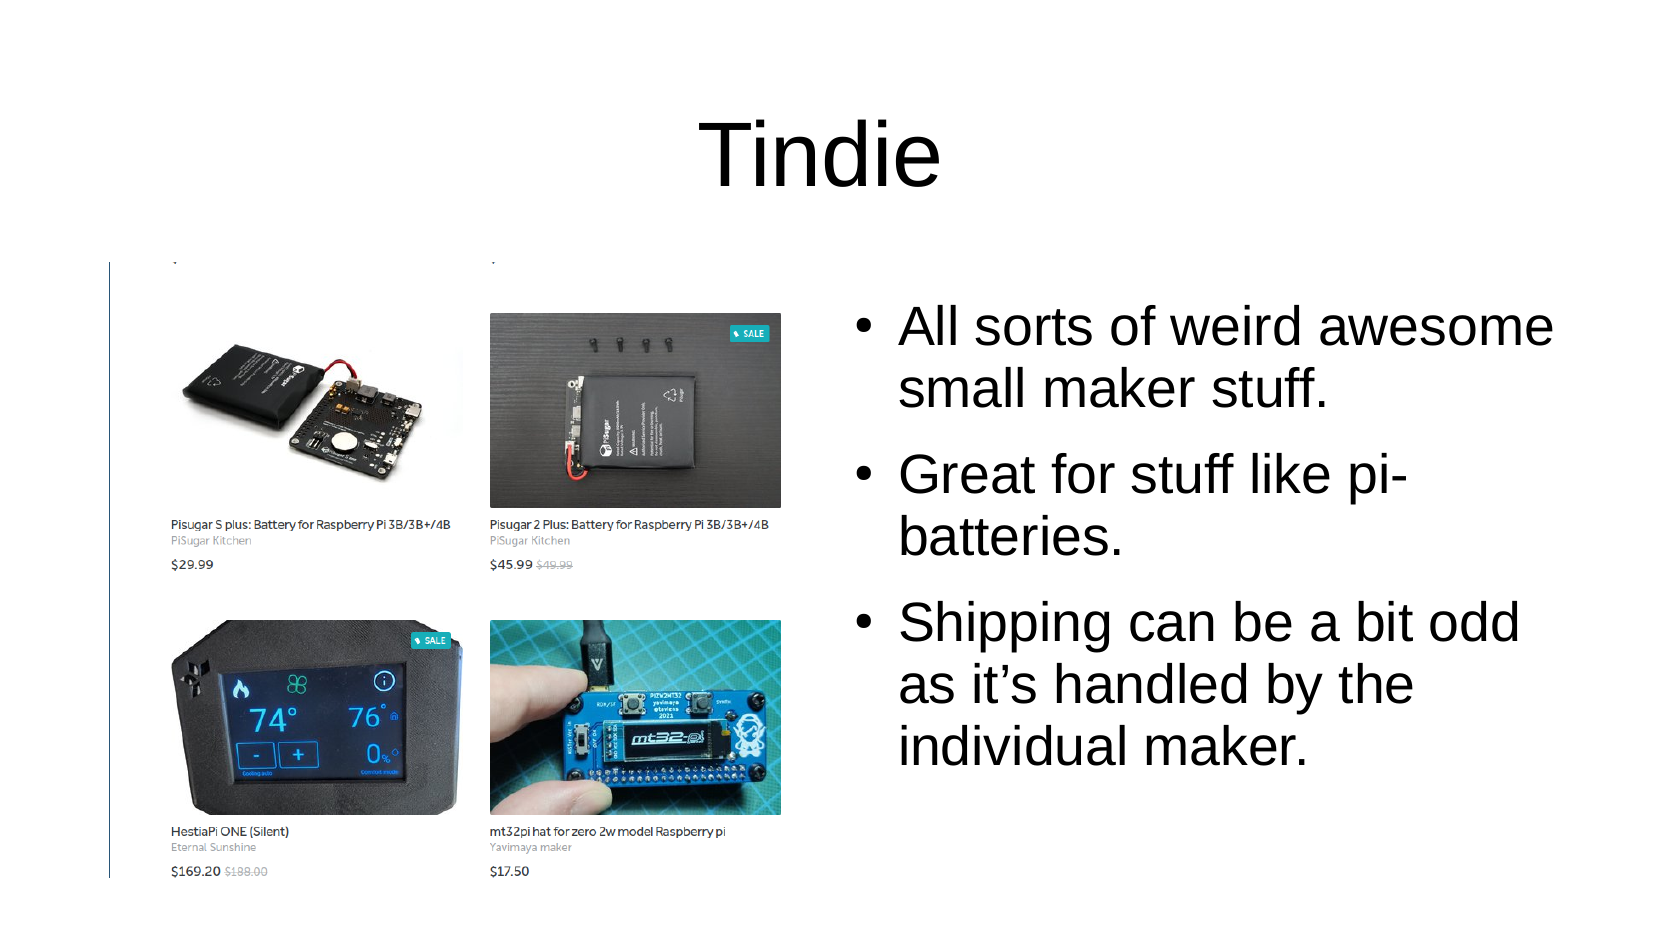

# Tindie
All sorts of weird awesome small maker stuff.
Great for stuff like pi-batteries.
Shipping can be a bit odd as it’s handled by the individual maker.